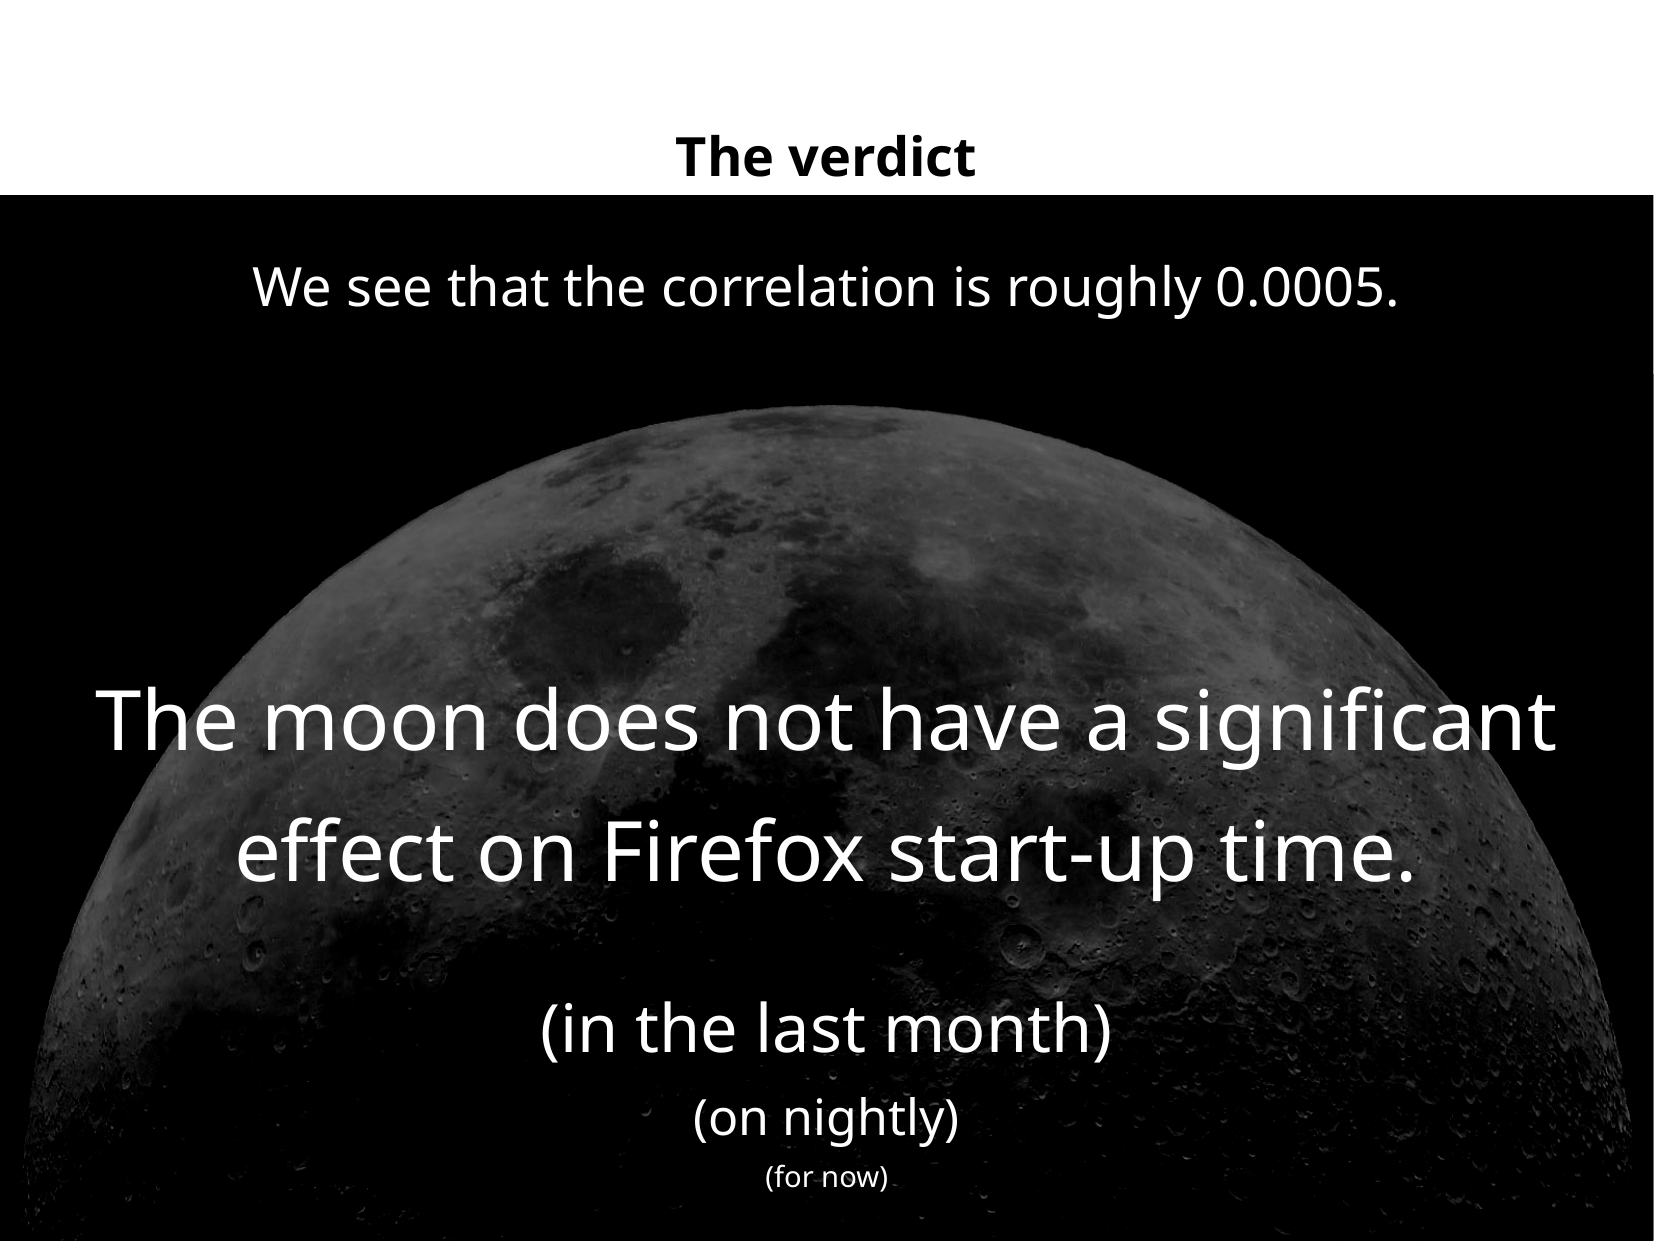

The verdict
We see that the correlation is roughly 0.0005.
The moon does not have a significant
effect on Firefox start-up time.
(in the last month)
(on nightly)
(for now)